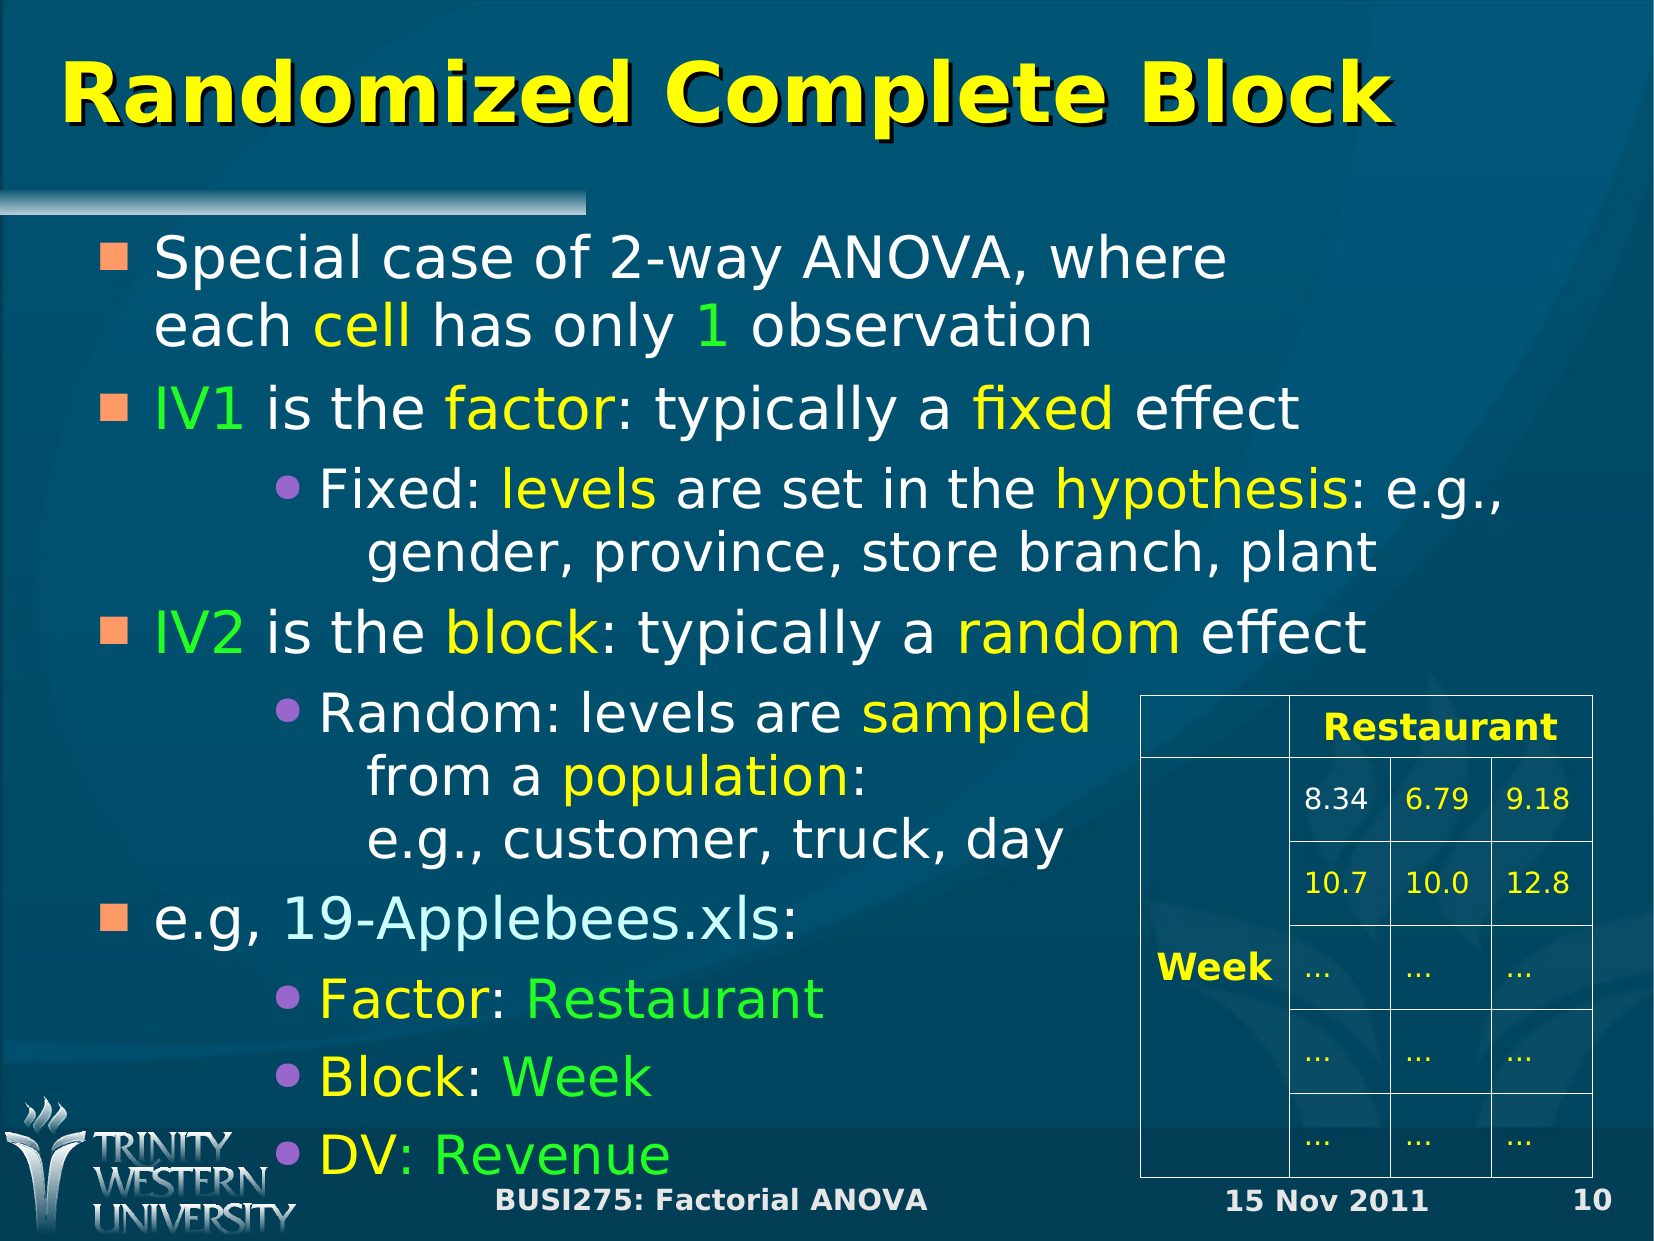

# Randomized Complete Block
Special case of 2-way ANOVA, where
each cell has only 1 observation
IV1 is the factor: typically a fixed effect
Fixed: levels are set in the hypothesis: e.g., gender, province, store branch, plant
IV2 is the block: typically a random effect
Random: levels are sampled
from a population:
e.g., customer, truck, day
e.g, 19-Applebees.xls:
Factor: Restaurant
Block: Week
DV: Revenue
| | Restaurant | | |
| --- | --- | --- | --- |
| Week | 8.34 | 6.79 | 9.18 |
| | 10.7 | 10.0 | 12.8 |
| | ... | ... | ... |
| | ... | ... | ... |
| | ... | ... | ... |
BUSI275: Factorial ANOVA
15 Nov 2011
10